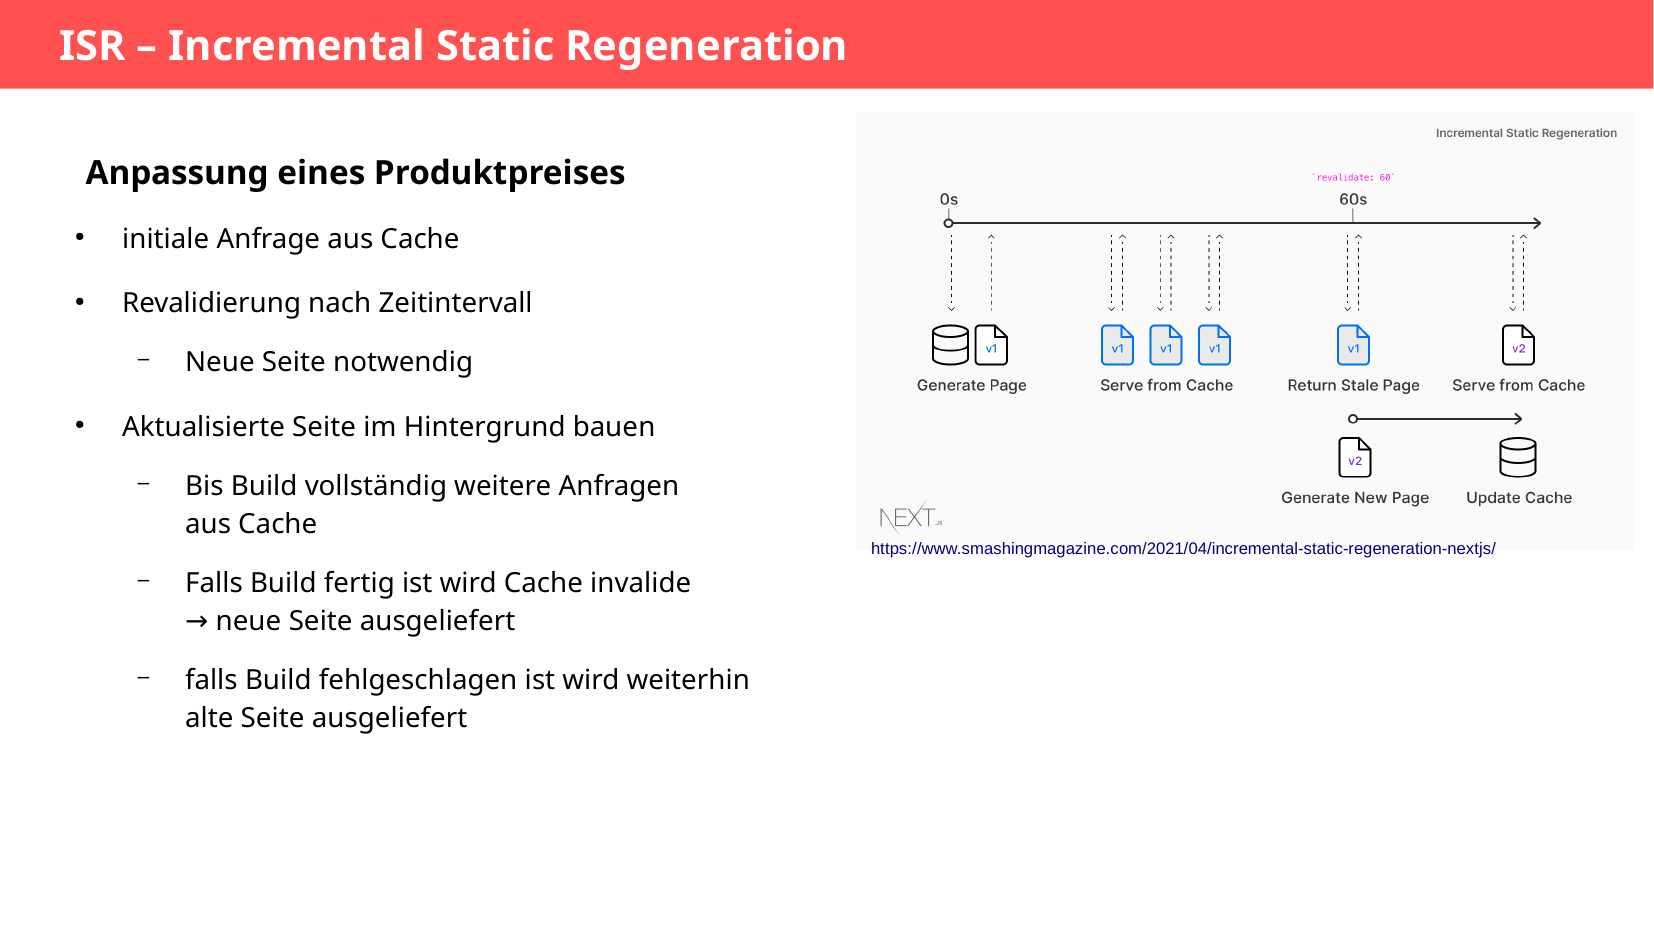

ISR – Incremental Static Regeneration
# initiale Anfrage aus Cache
Revalidierung nach Zeitintervall
Neue Seite notwendig
Aktualisierte Seite im Hintergrund bauen
Bis Build vollständig weitere Anfragen
aus Cache
Falls Build fertig ist wird Cache invalide
→ neue Seite ausgeliefert
falls Build fehlgeschlagen ist wird weiterhin
alte Seite ausgeliefert
Anpassung eines Produktpreises
https://www.smashingmagazine.com/2021/04/incremental-static-regeneration-nextjs/